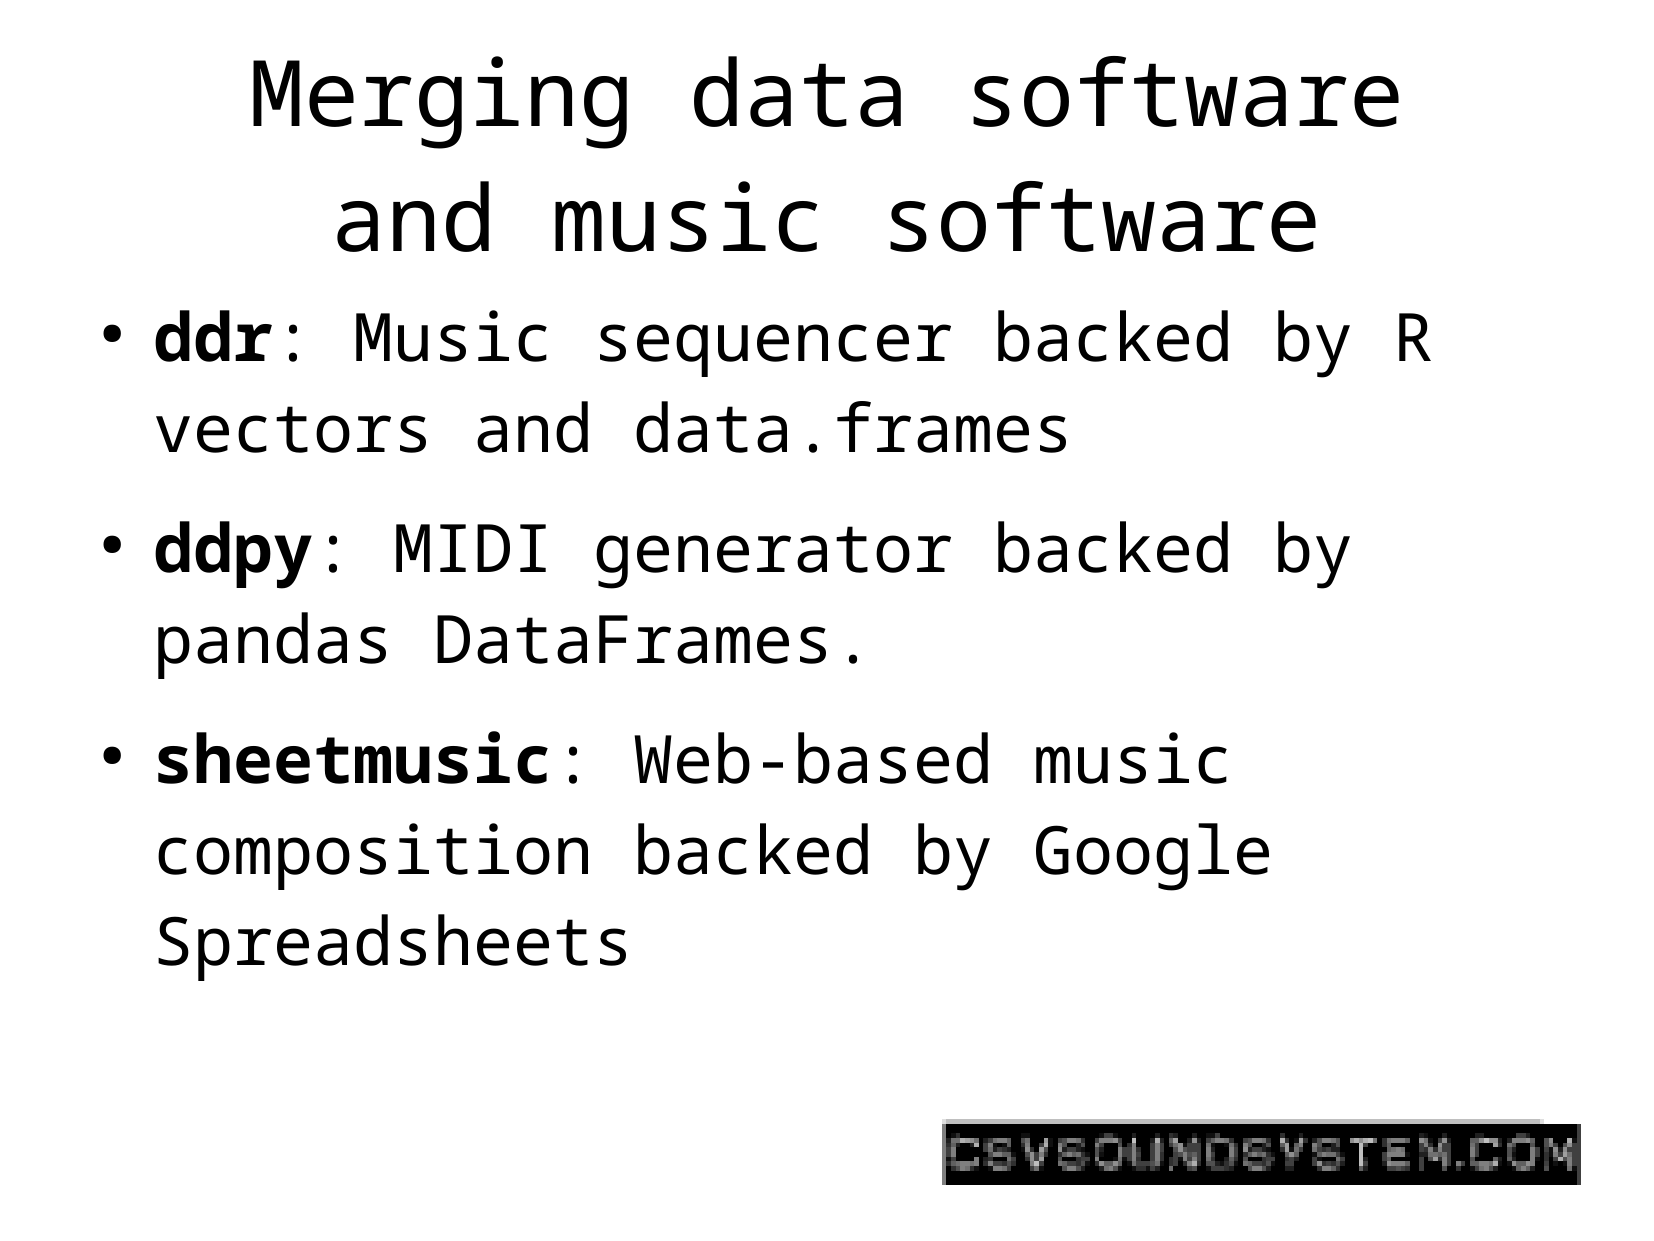

# Merging data software and music software
ddr: Music sequencer backed by R vectors and data.frames
ddpy: MIDI generator backed by pandas DataFrames.
sheetmusic: Web-based music composition backed by Google Spreadsheets